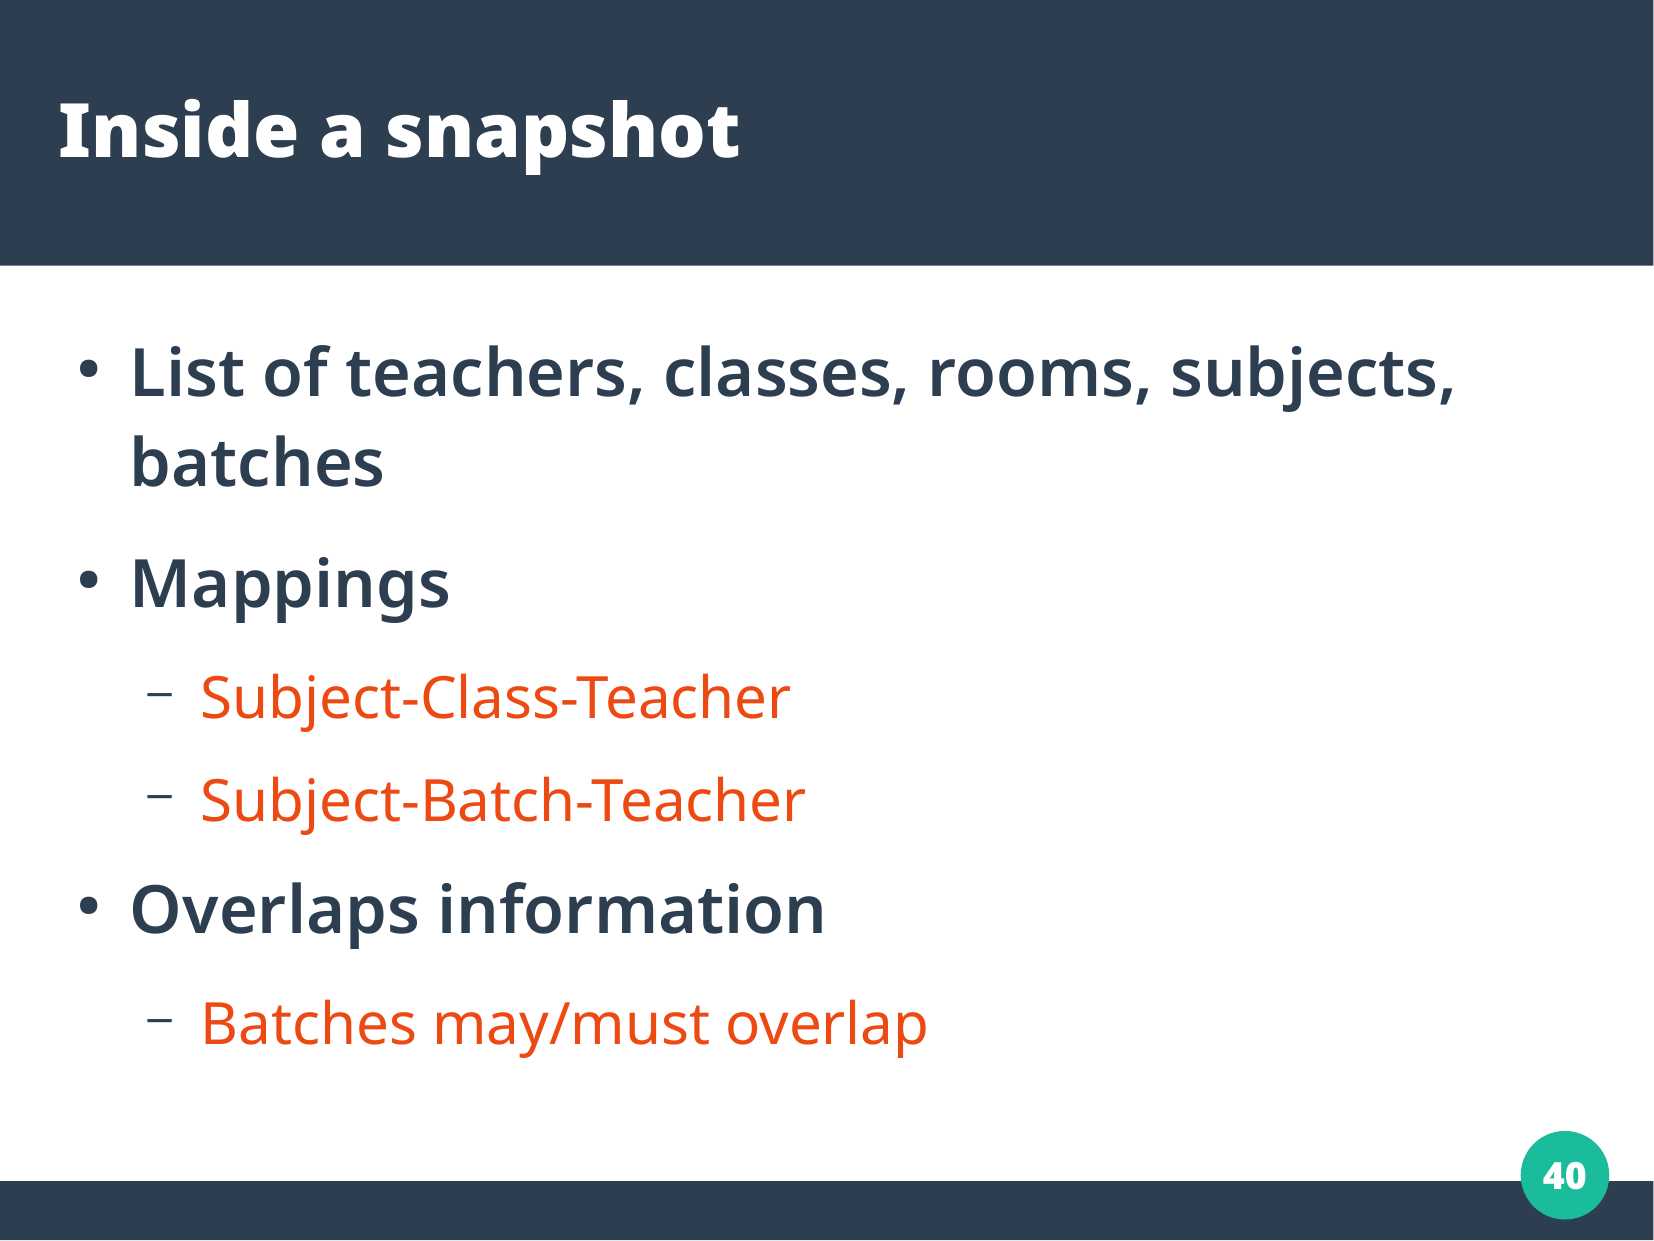

# Inside a snapshot
List of teachers, classes, rooms, subjects, batches
Mappings
Subject-Class-Teacher
Subject-Batch-Teacher
Overlaps information
Batches may/must overlap
40